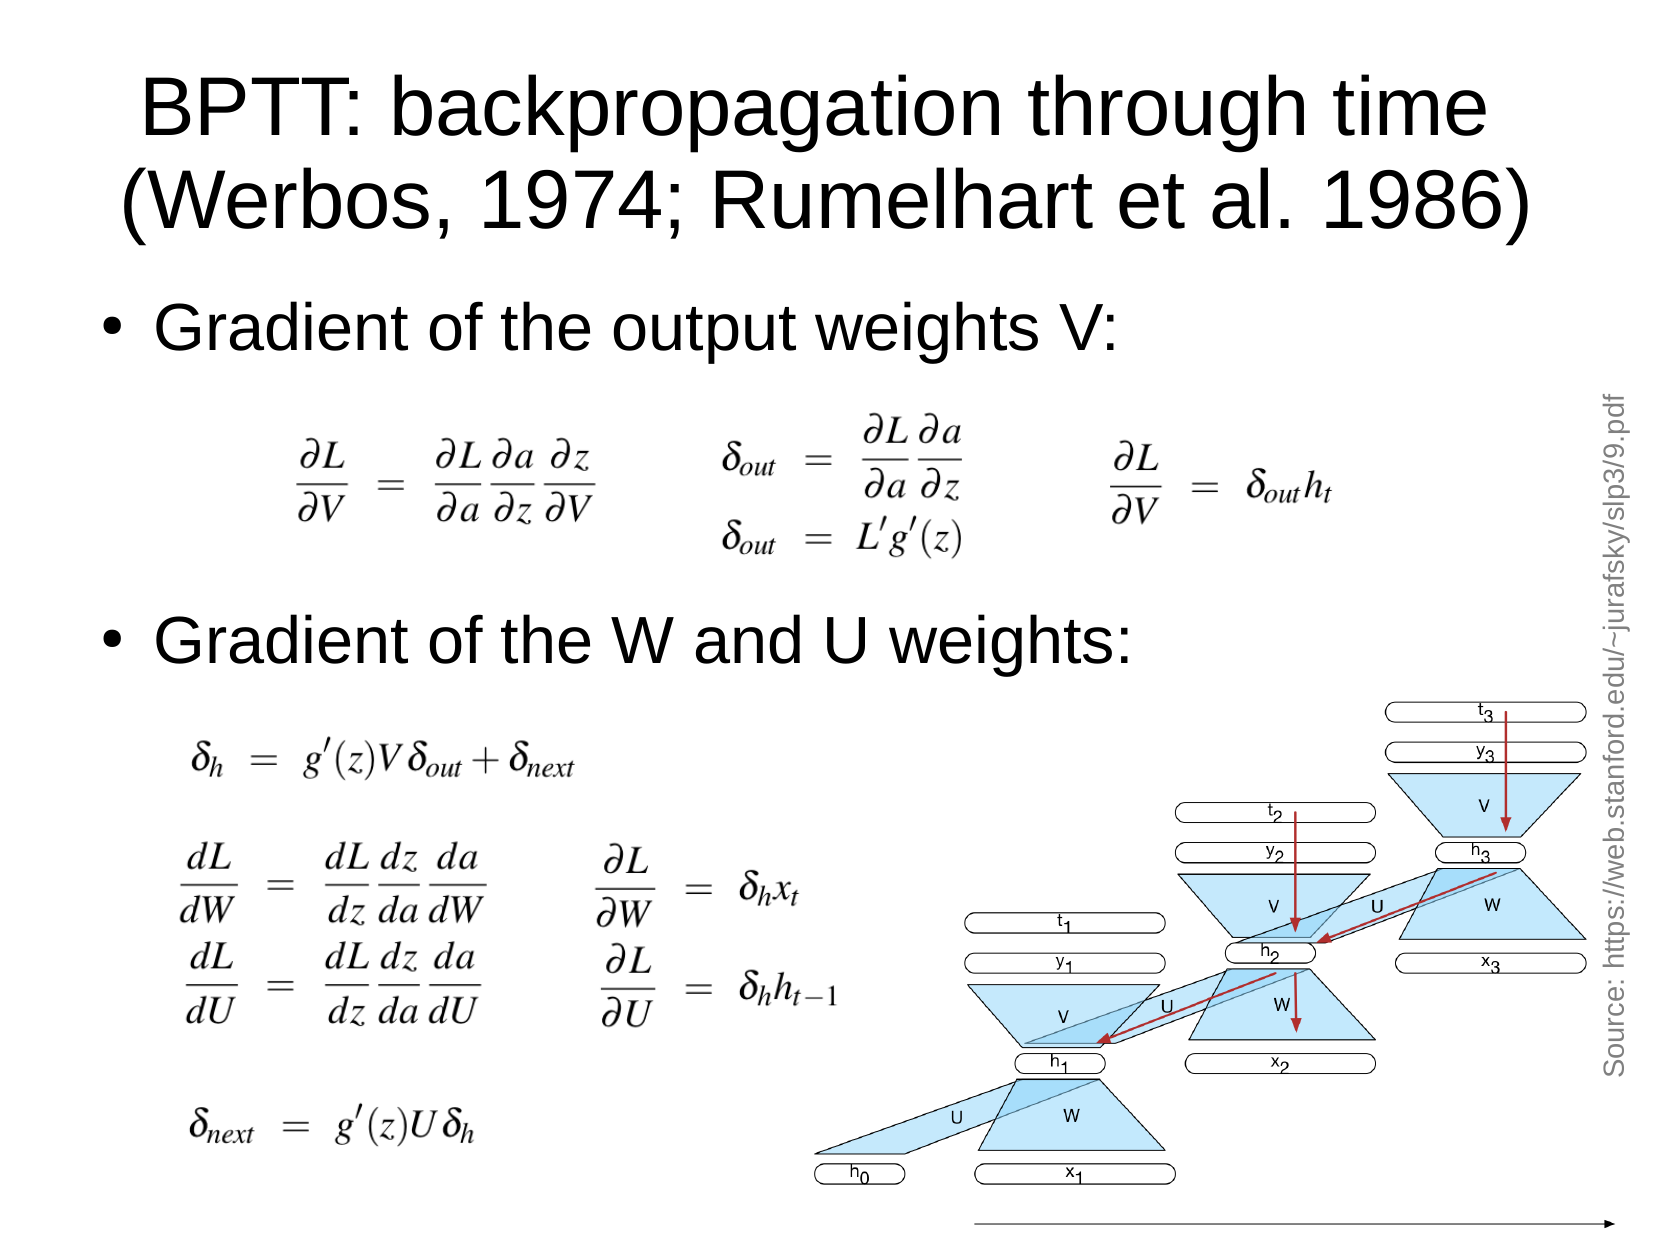

# BPTT: backpropagation through time (Werbos, 1974; Rumelhart et al. 1986)
Gradient of the output weights V:
Gradient of the W and U weights:
Source: https://web.stanford.edu/~jurafsky/slp3/9.pdf
24